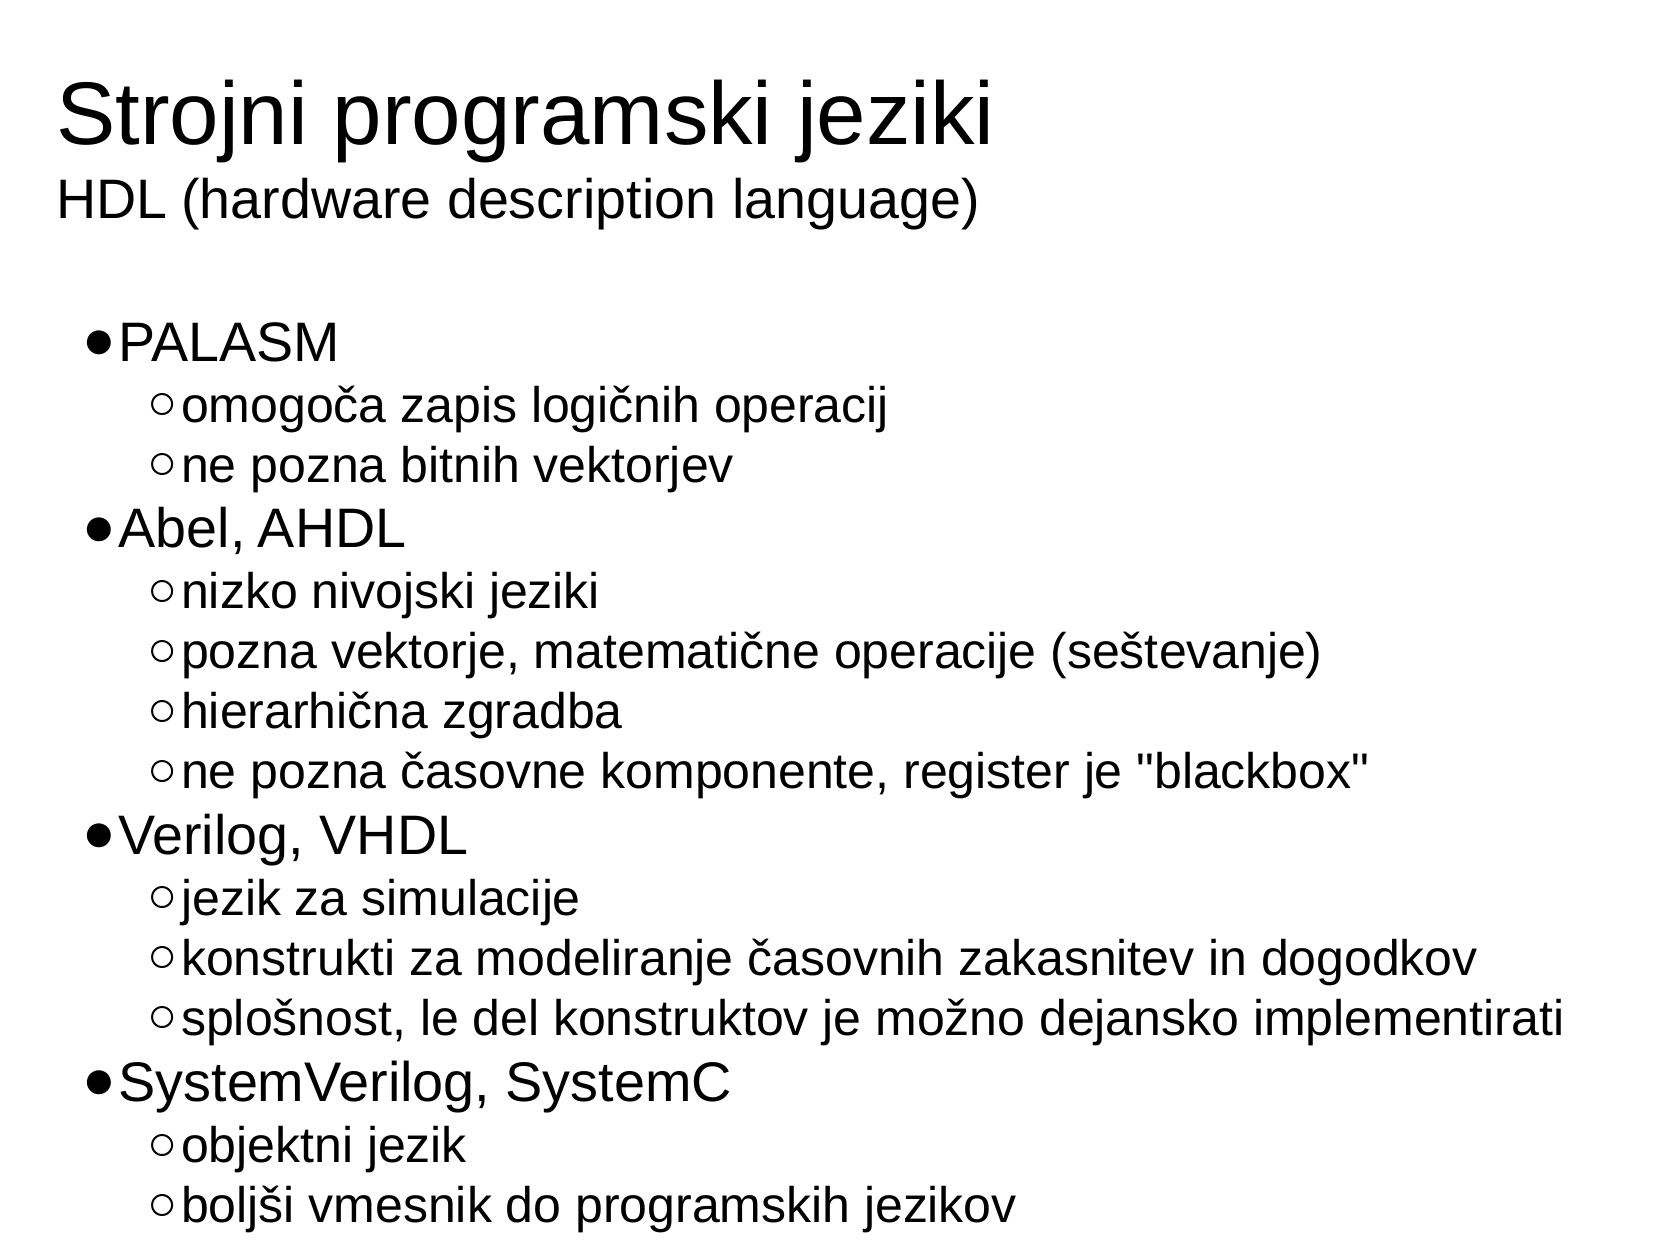

# Strojni programski jeziki HDL (hardware description language)
PALASM
omogoča zapis logičnih operacij
ne pozna bitnih vektorjev
Abel, AHDL
nizko nivojski jeziki
pozna vektorje, matematične operacije (seštevanje)
hierarhična zgradba
ne pozna časovne komponente, register je "blackbox"
Verilog, VHDL
jezik za simulacije
konstrukti za modeliranje časovnih zakasnitev in dogodkov
splošnost, le del konstruktov je možno dejansko implementirati
SystemVerilog, SystemC
objektni jezik
boljši vmesnik do programskih jezikov